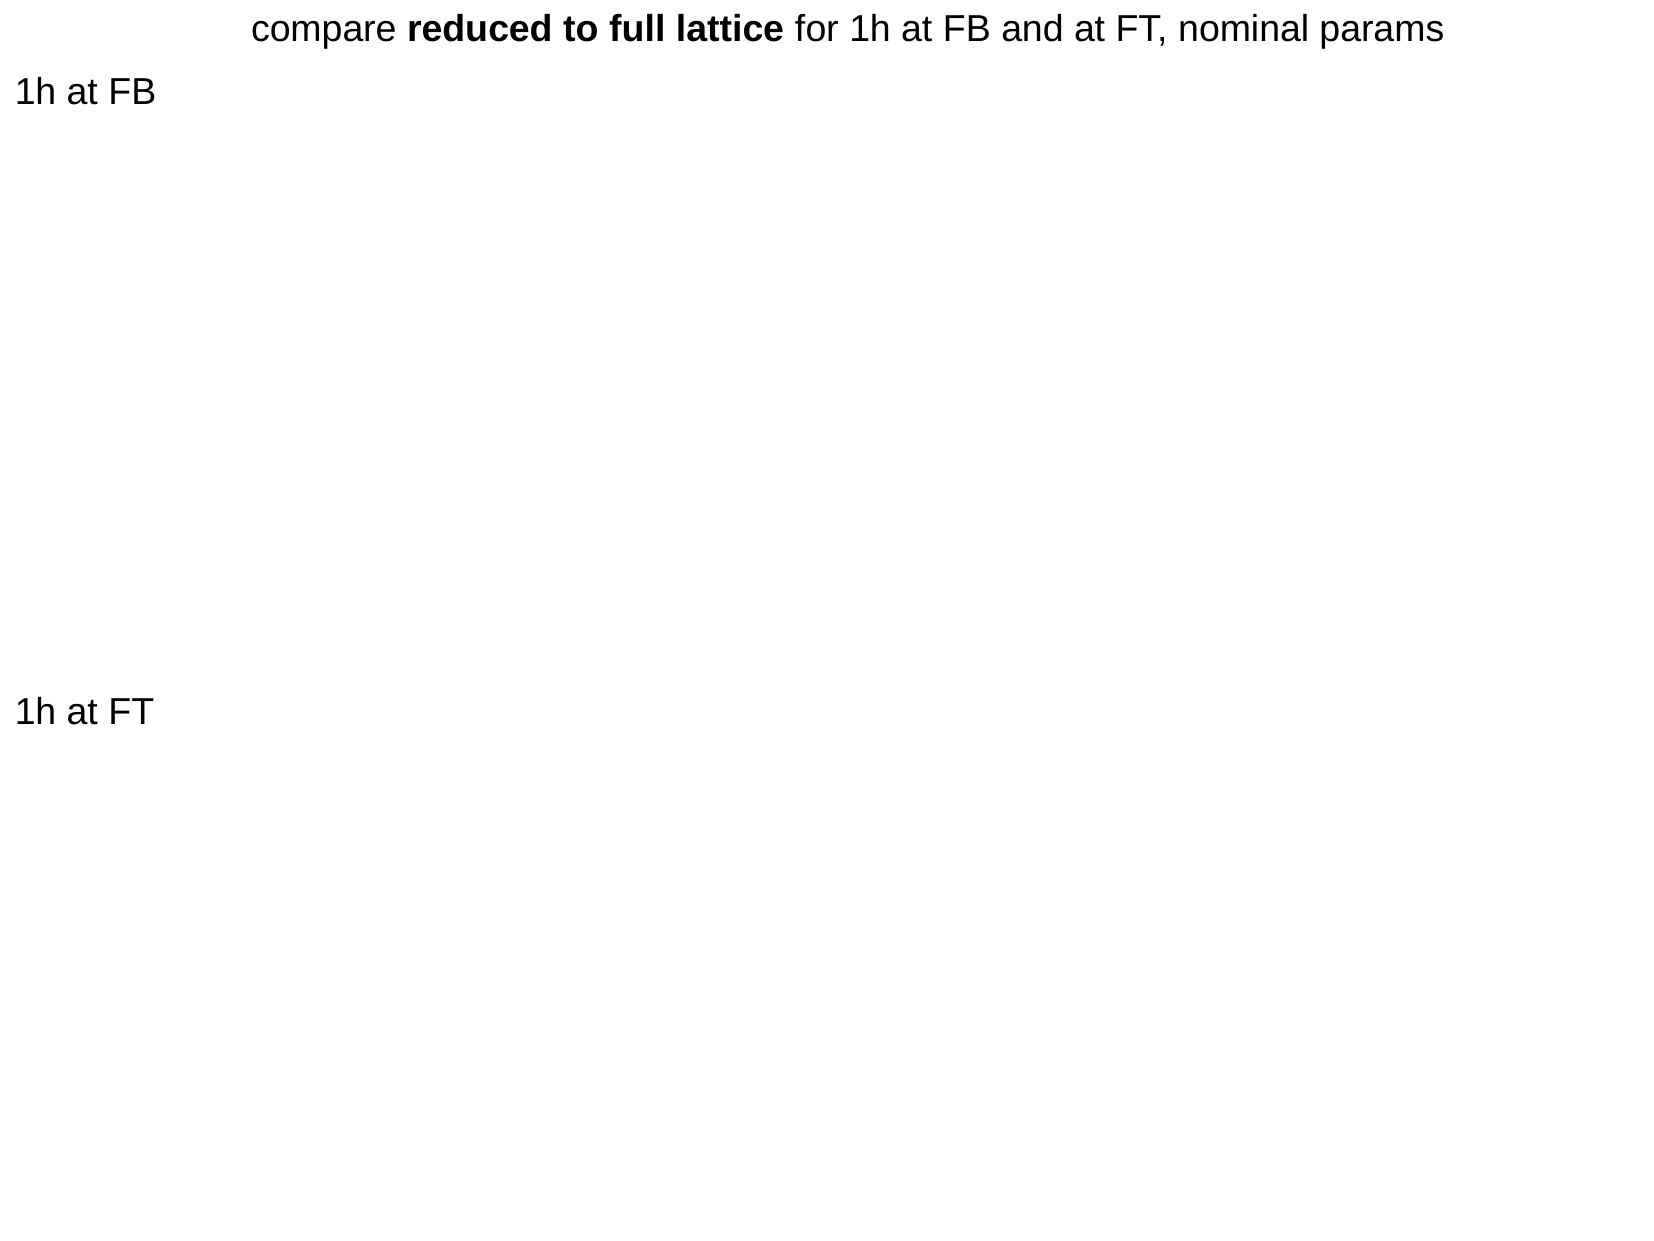

compare reduced to full lattice for 1h at FB and at FT, nominal params
1h at FB
1h at FT